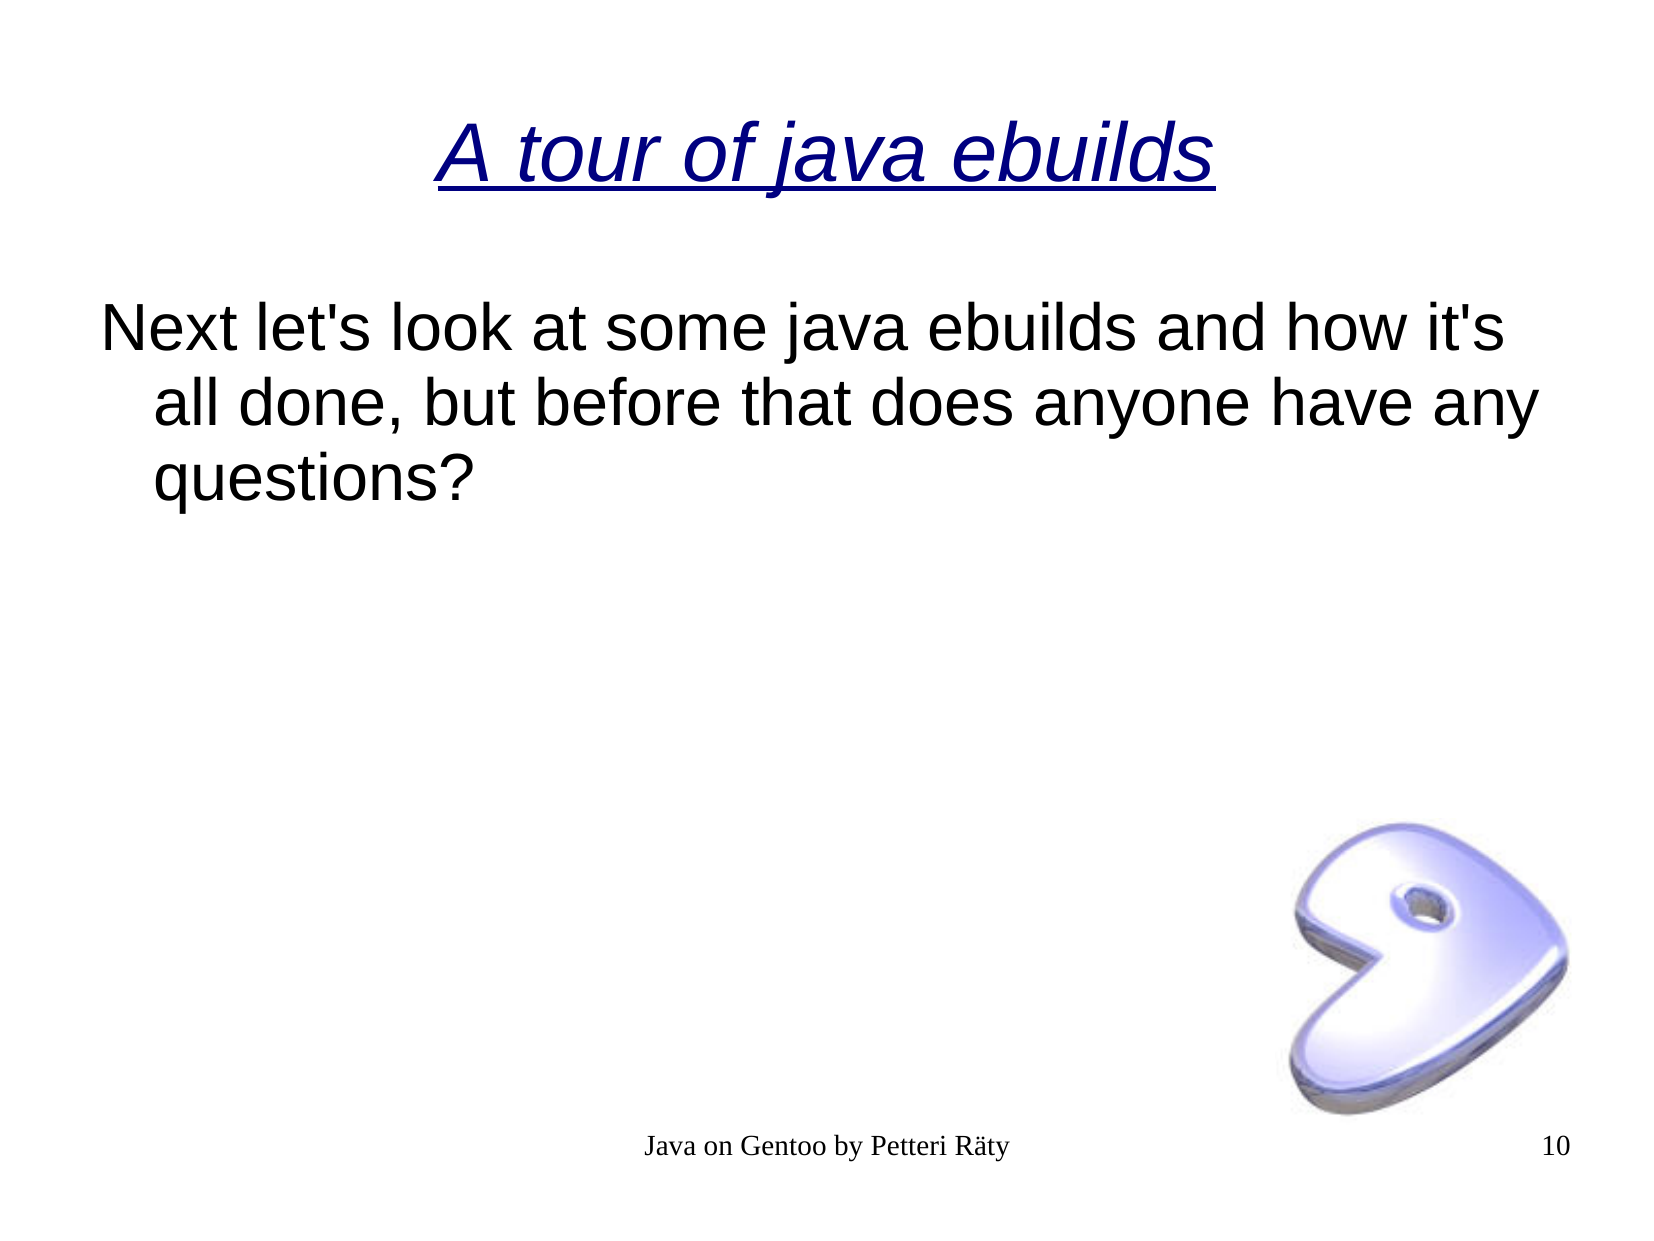

# A tour of java ebuilds
Next let's look at some java ebuilds and how it's all done, but before that does anyone have any questions?
10